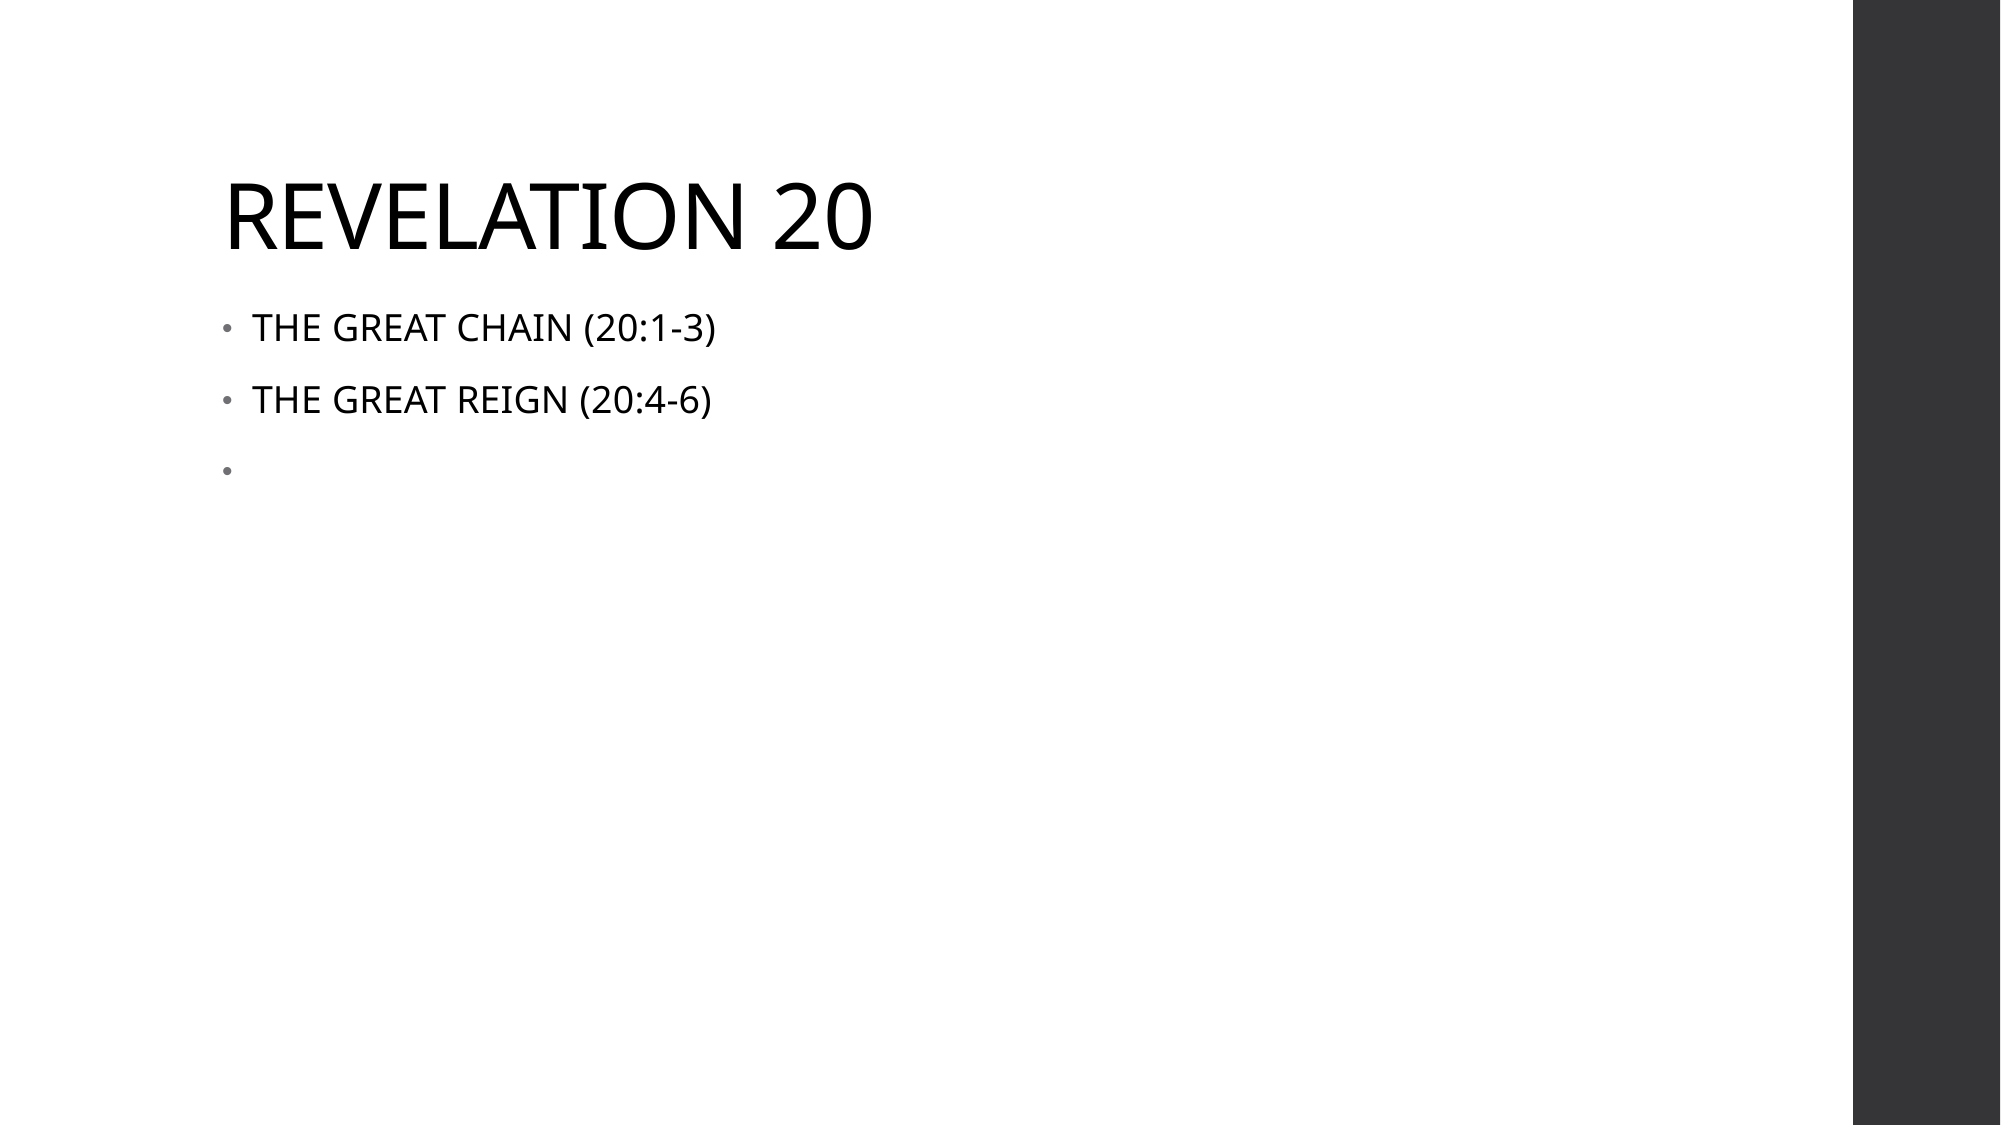

# REVELATION 20
THE GREAT CHAIN (20:1-3)
THE GREAT REIGN (20:4-6)